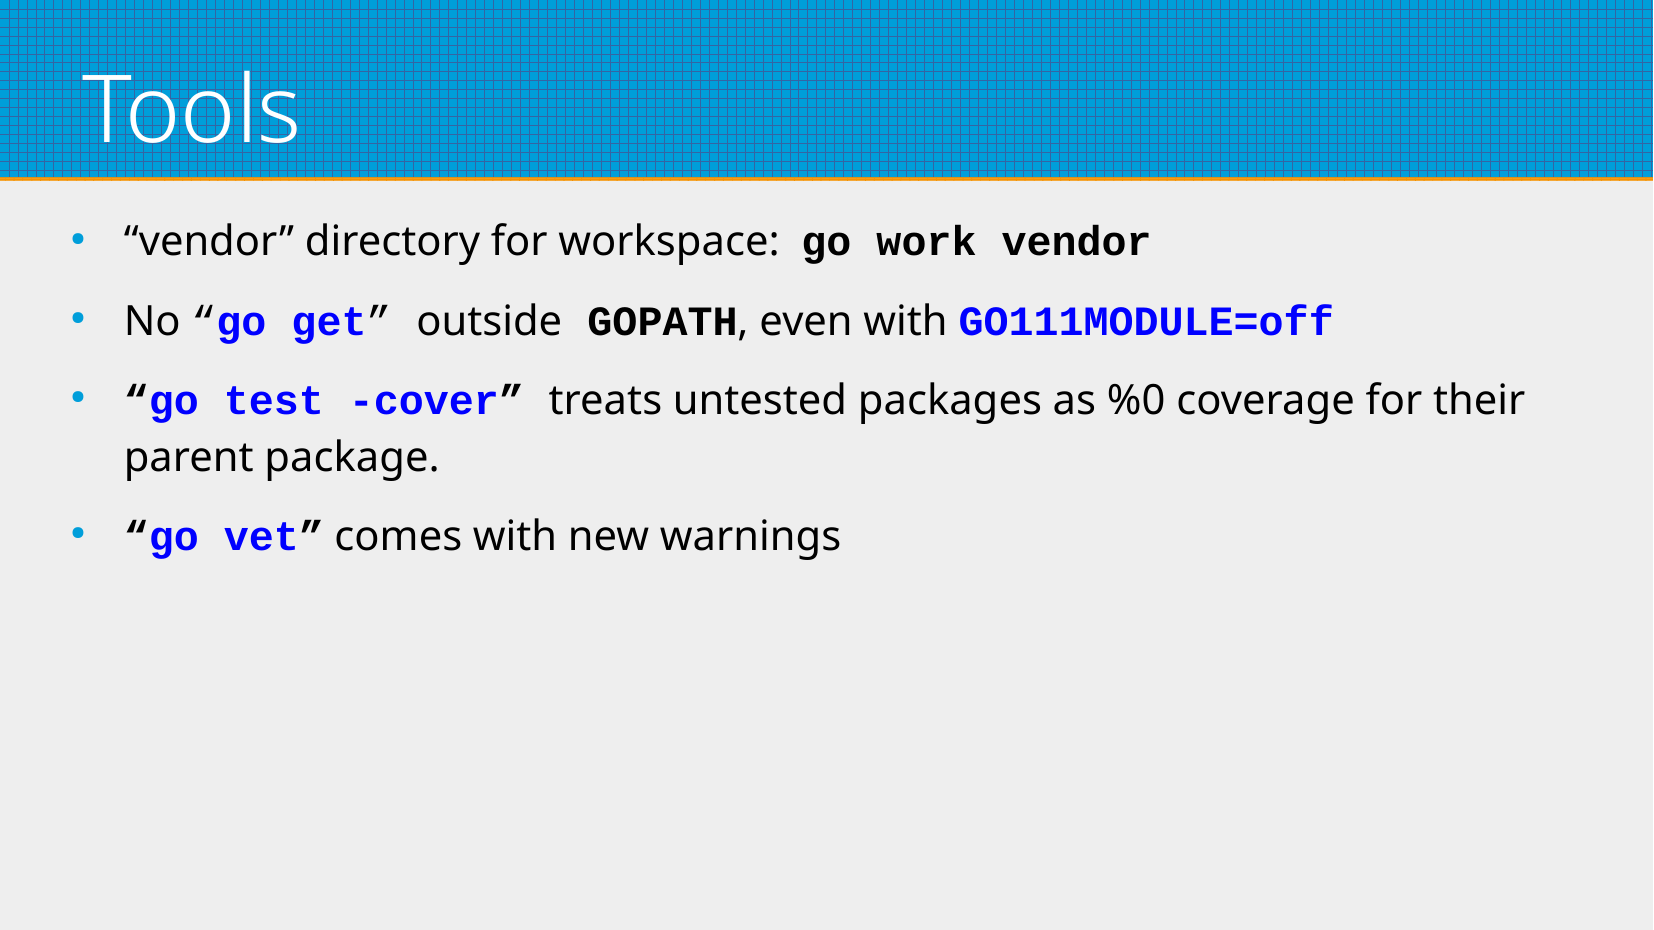

# Tools
“vendor” directory for workspace: go work vendor
No “go get” outside GOPATH, even with GO111MODULE=off
“go test -cover” treats untested packages as %0 coverage for their parent package.
“go vet” comes with new warnings